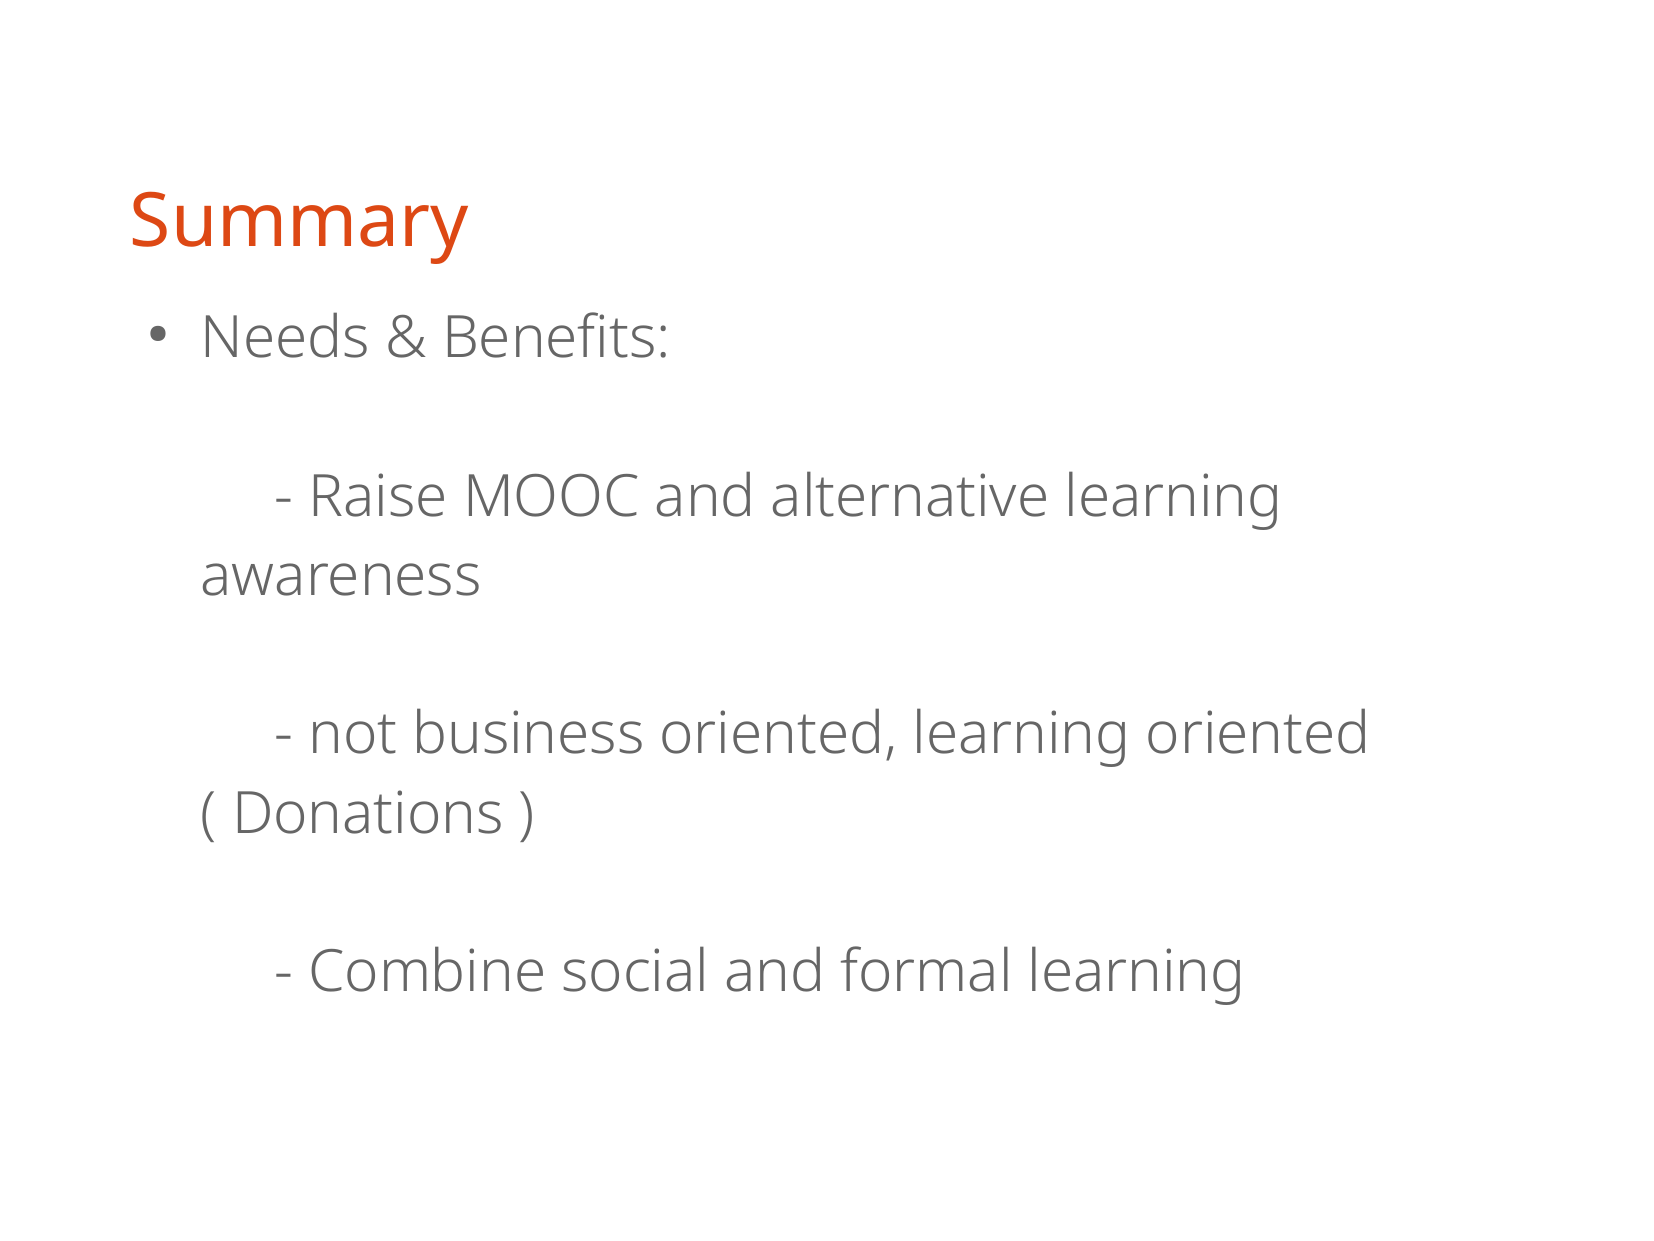

# Summary
Needs & Benefits:
	- Raise MOOC and alternative learning awareness
	- not business oriented, learning oriented ( Donations )
	- Combine social and formal learning